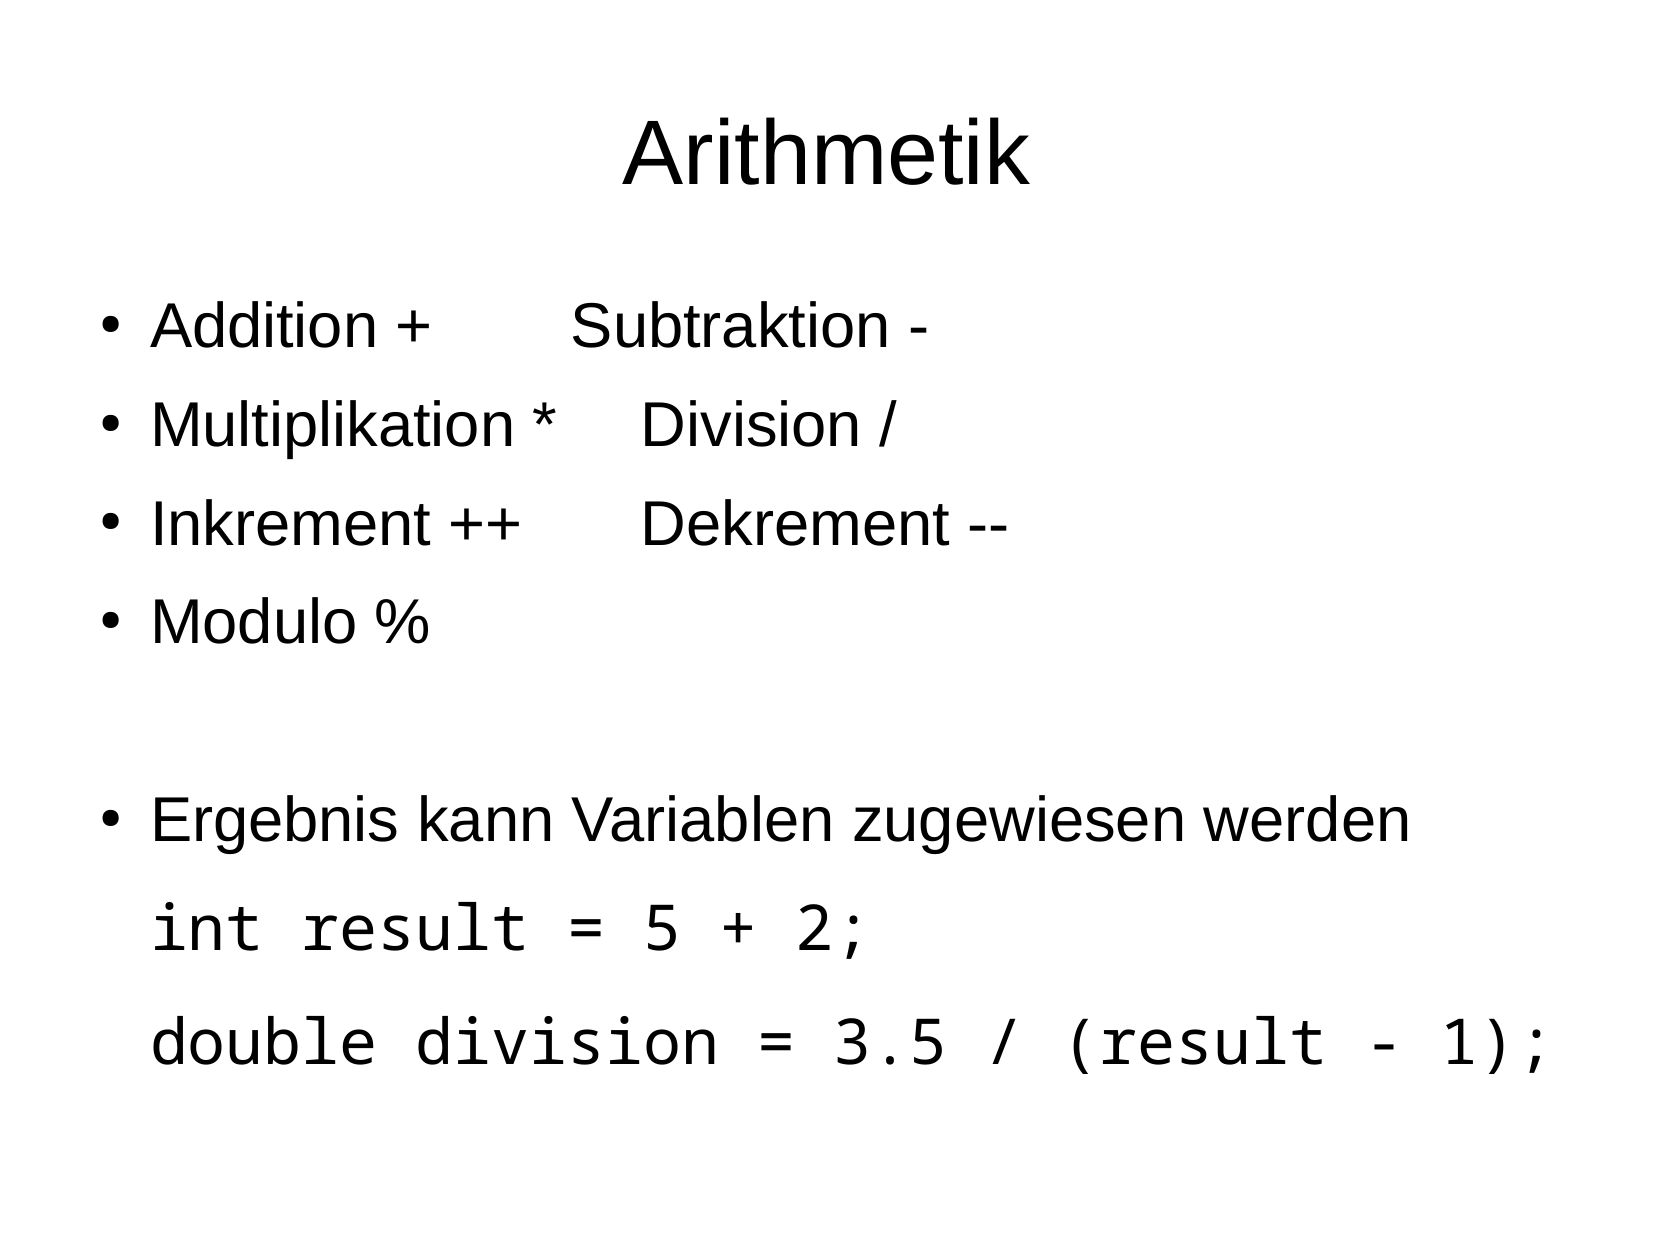

# Arithmetik
Addition +		 	Subtraktion -
Multiplikation *		Division /
Inkrement ++		Dekrement --
Modulo %
Ergebnis kann Variablen zugewiesen werden
int result = 5 + 2;
double division = 3.5 / (result - 1);